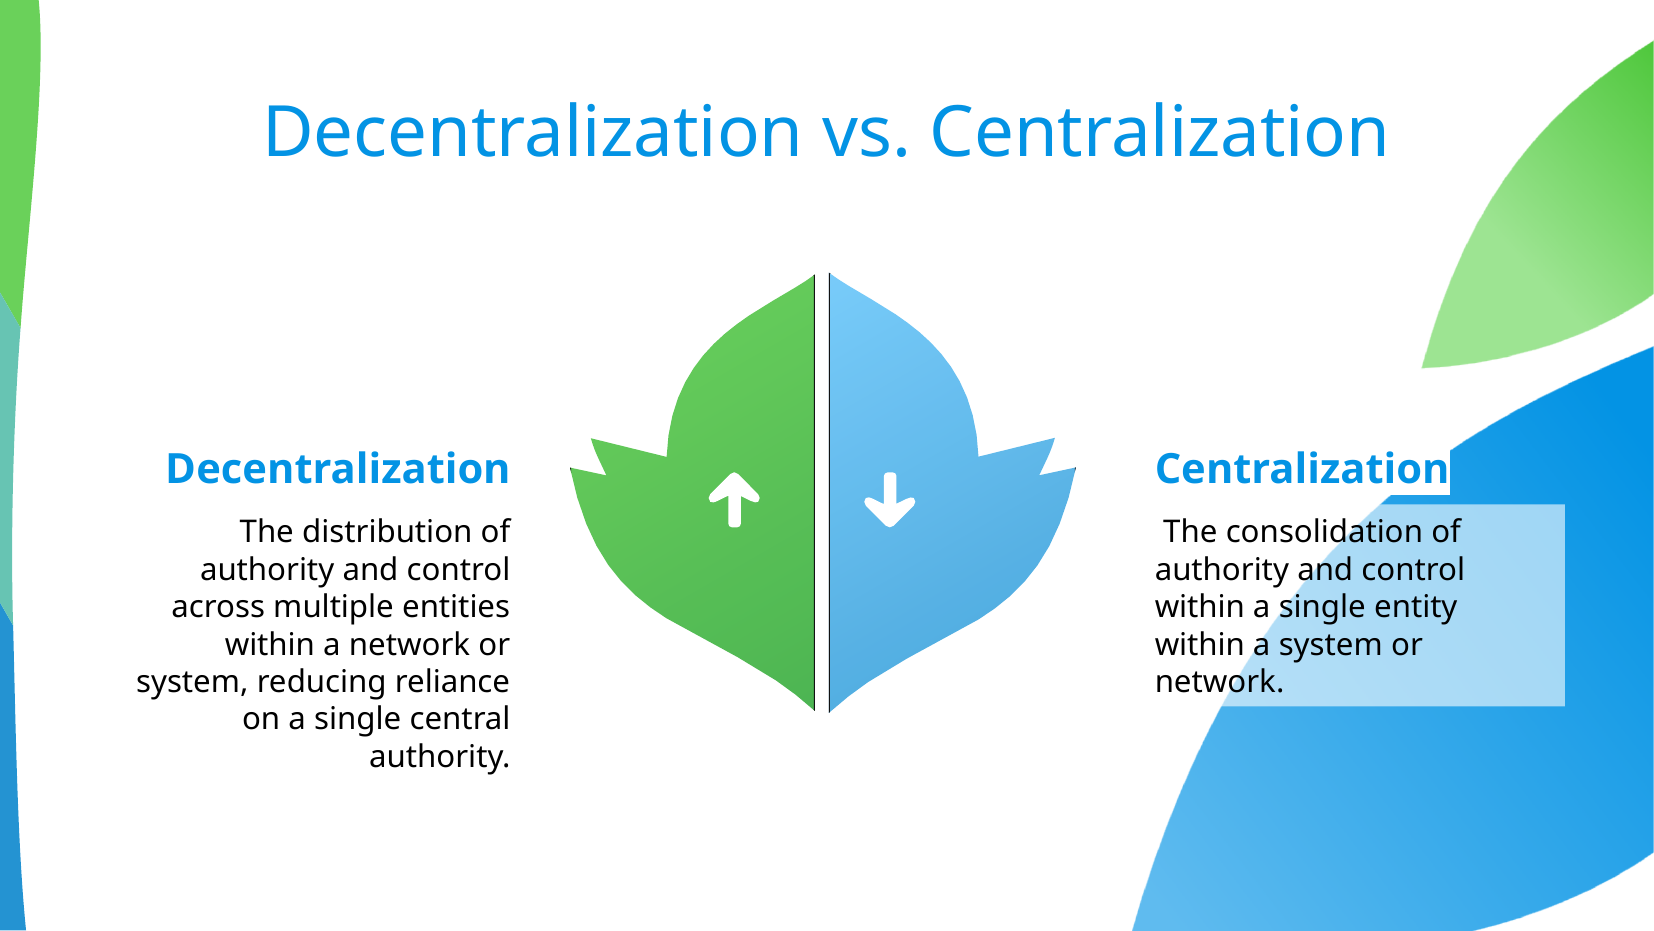

Decentralization vs. Centralization
Decentralization
Centralization
The distribution of authority and control across multiple entities within a network or system, reducing reliance on a single central authority.
 The consolidation of authority and control within a single entity within a system or network.